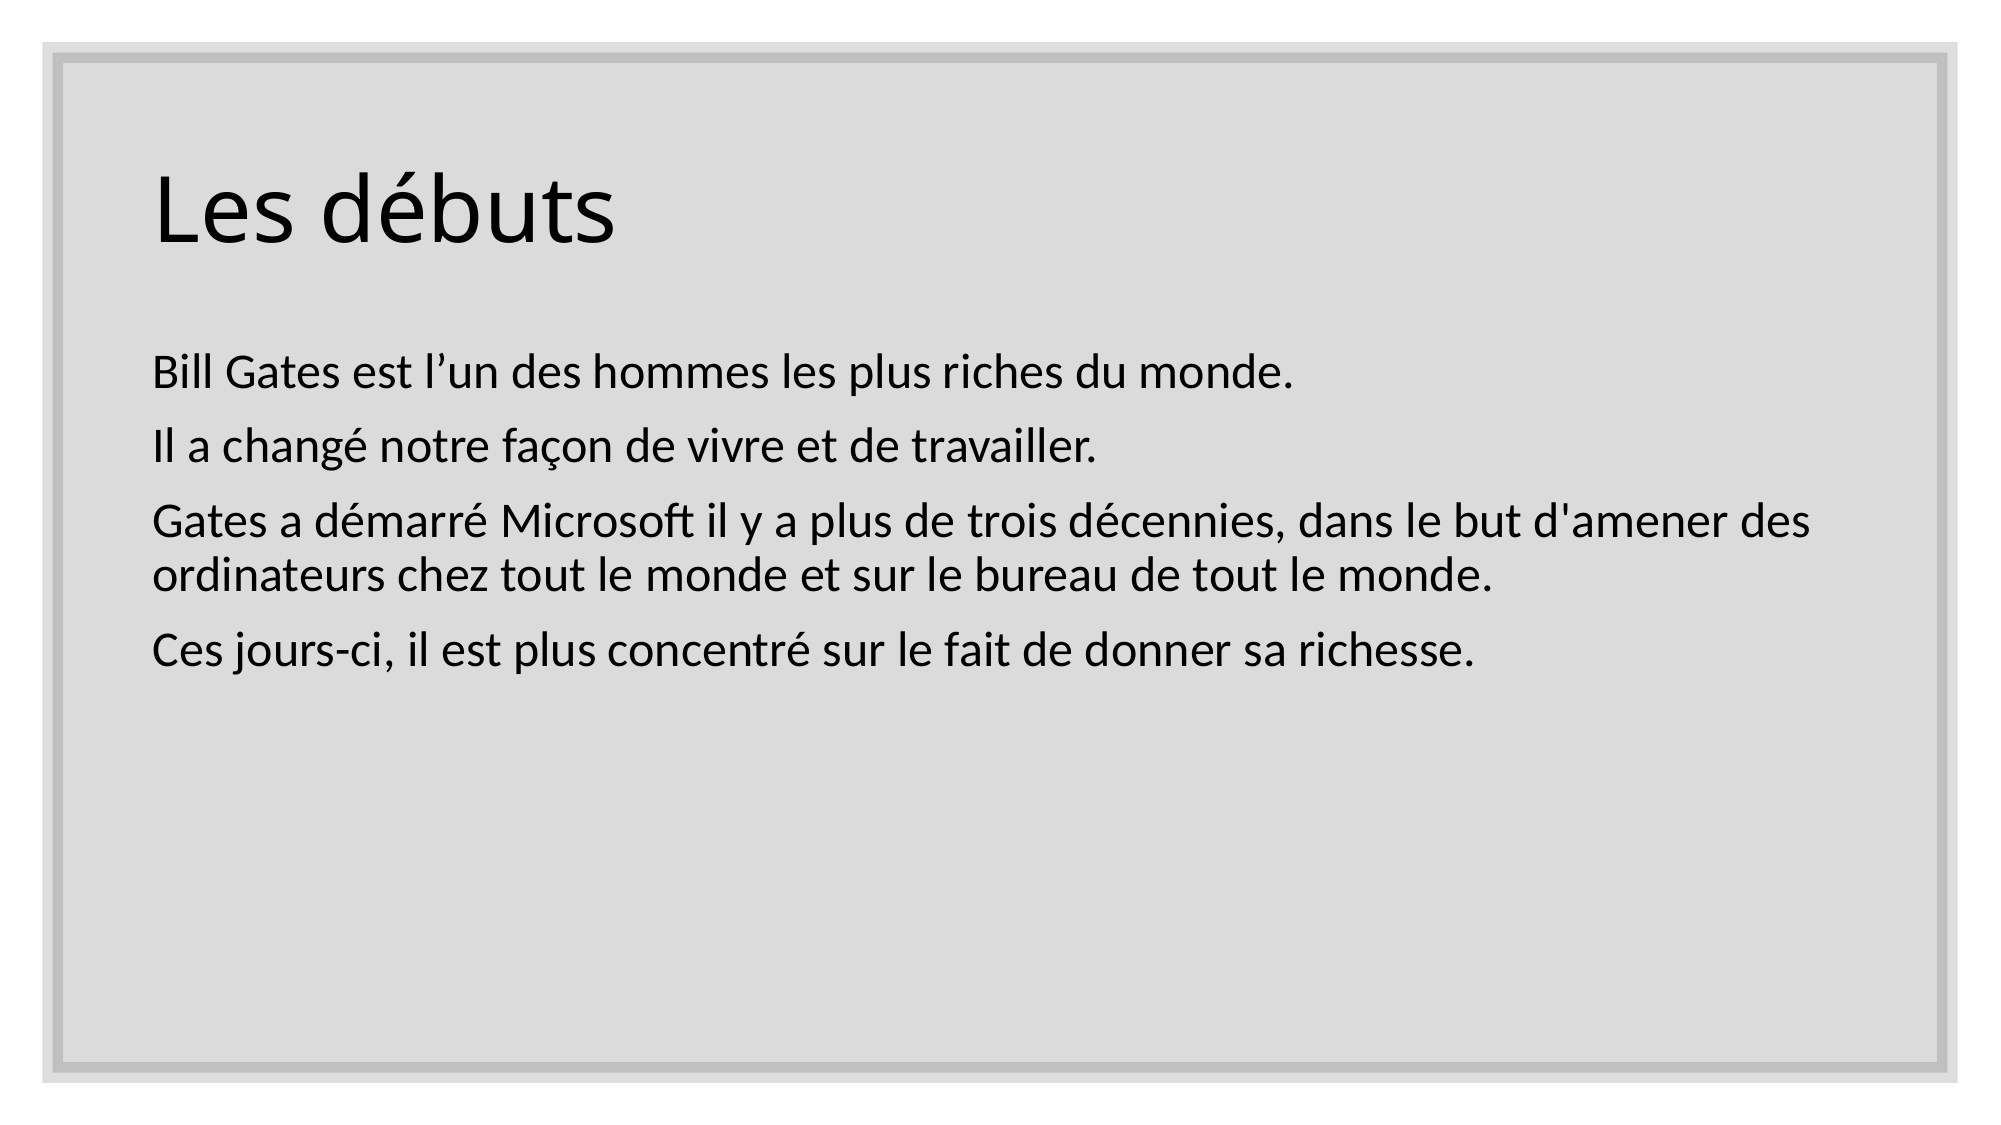

# Les débuts
Bill Gates est l’un des hommes les plus riches du monde.
Il a changé notre façon de vivre et de travailler.
Gates a démarré Microsoft il y a plus de trois décennies, dans le but d'amener des ordinateurs chez tout le monde et sur le bureau de tout le monde.
Ces jours-ci, il est plus concentré sur le fait de donner sa richesse.